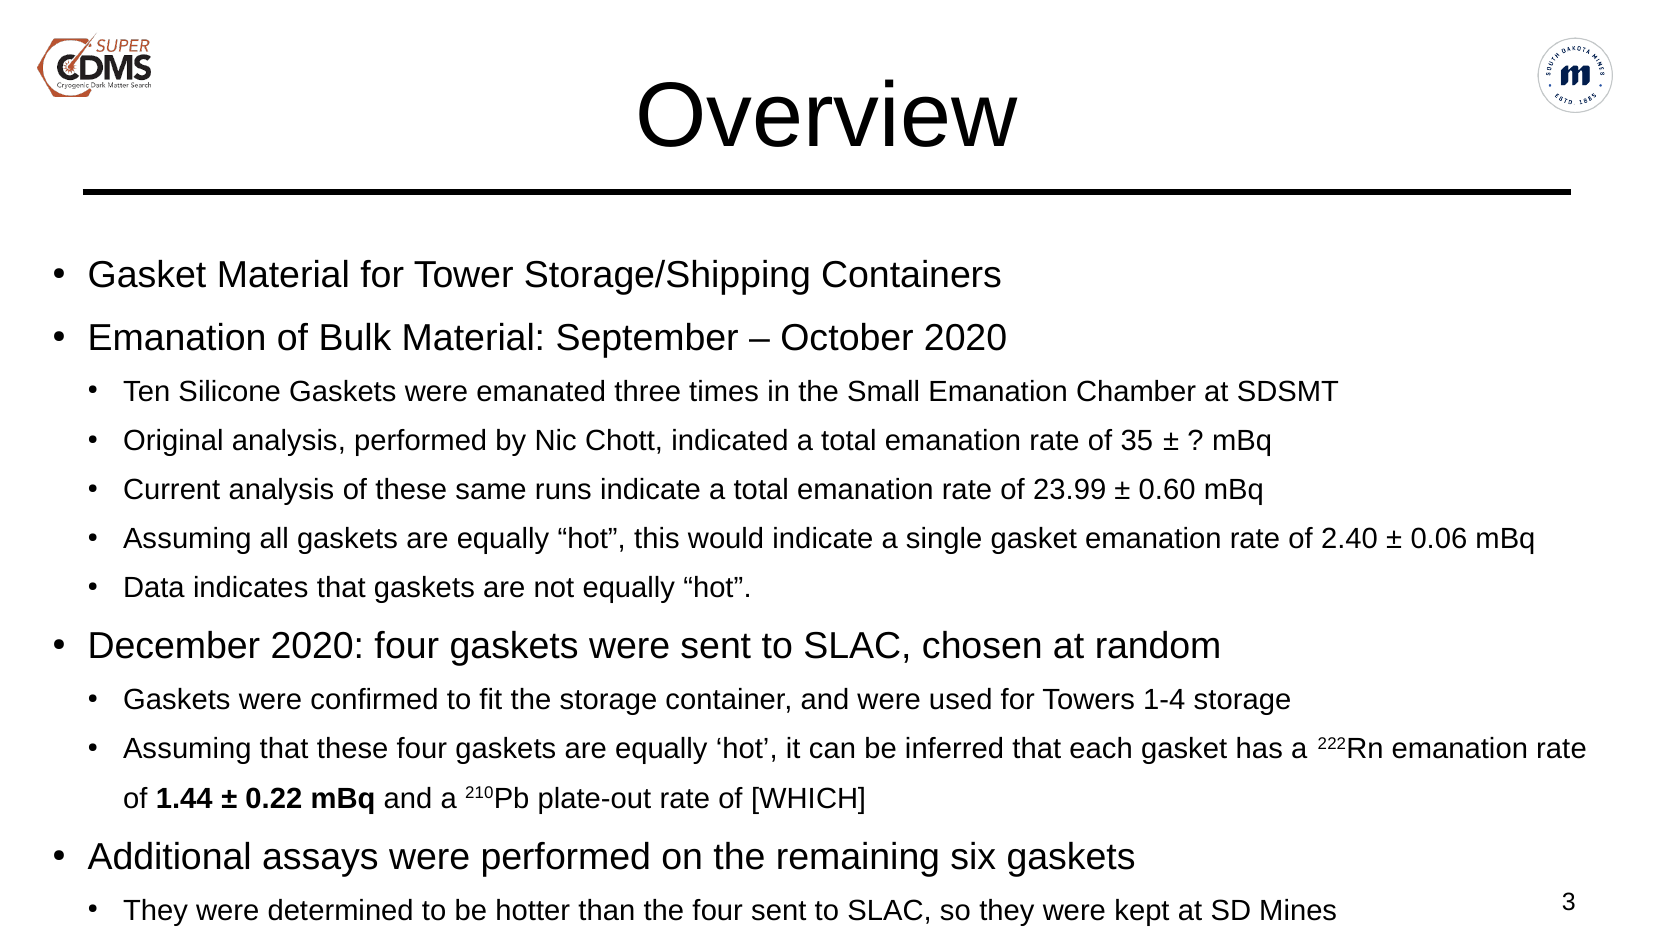

# Overview
Gasket Material for Tower Storage/Shipping Containers
Emanation of Bulk Material: September – October 2020
Ten Silicone Gaskets were emanated three times in the Small Emanation Chamber at SDSMT
Original analysis, performed by Nic Chott, indicated a total emanation rate of 35 ± ? mBq
Current analysis of these same runs indicate a total emanation rate of 23.99 ± 0.60 mBq
Assuming all gaskets are equally “hot”, this would indicate a single gasket emanation rate of 2.40 ± 0.06 mBq
Data indicates that gaskets are not equally “hot”.
December 2020: four gaskets were sent to SLAC, chosen at random
Gaskets were confirmed to fit the storage container, and were used for Towers 1-4 storage
Assuming that these four gaskets are equally ‘hot’, it can be inferred that each gasket has a 222Rn emanation rate of 1.44 ± 0.22 mBq and a 210Pb plate-out rate of [WHICH]
Additional assays were performed on the remaining six gaskets
They were determined to be hotter than the four sent to SLAC, so they were kept at SD Mines